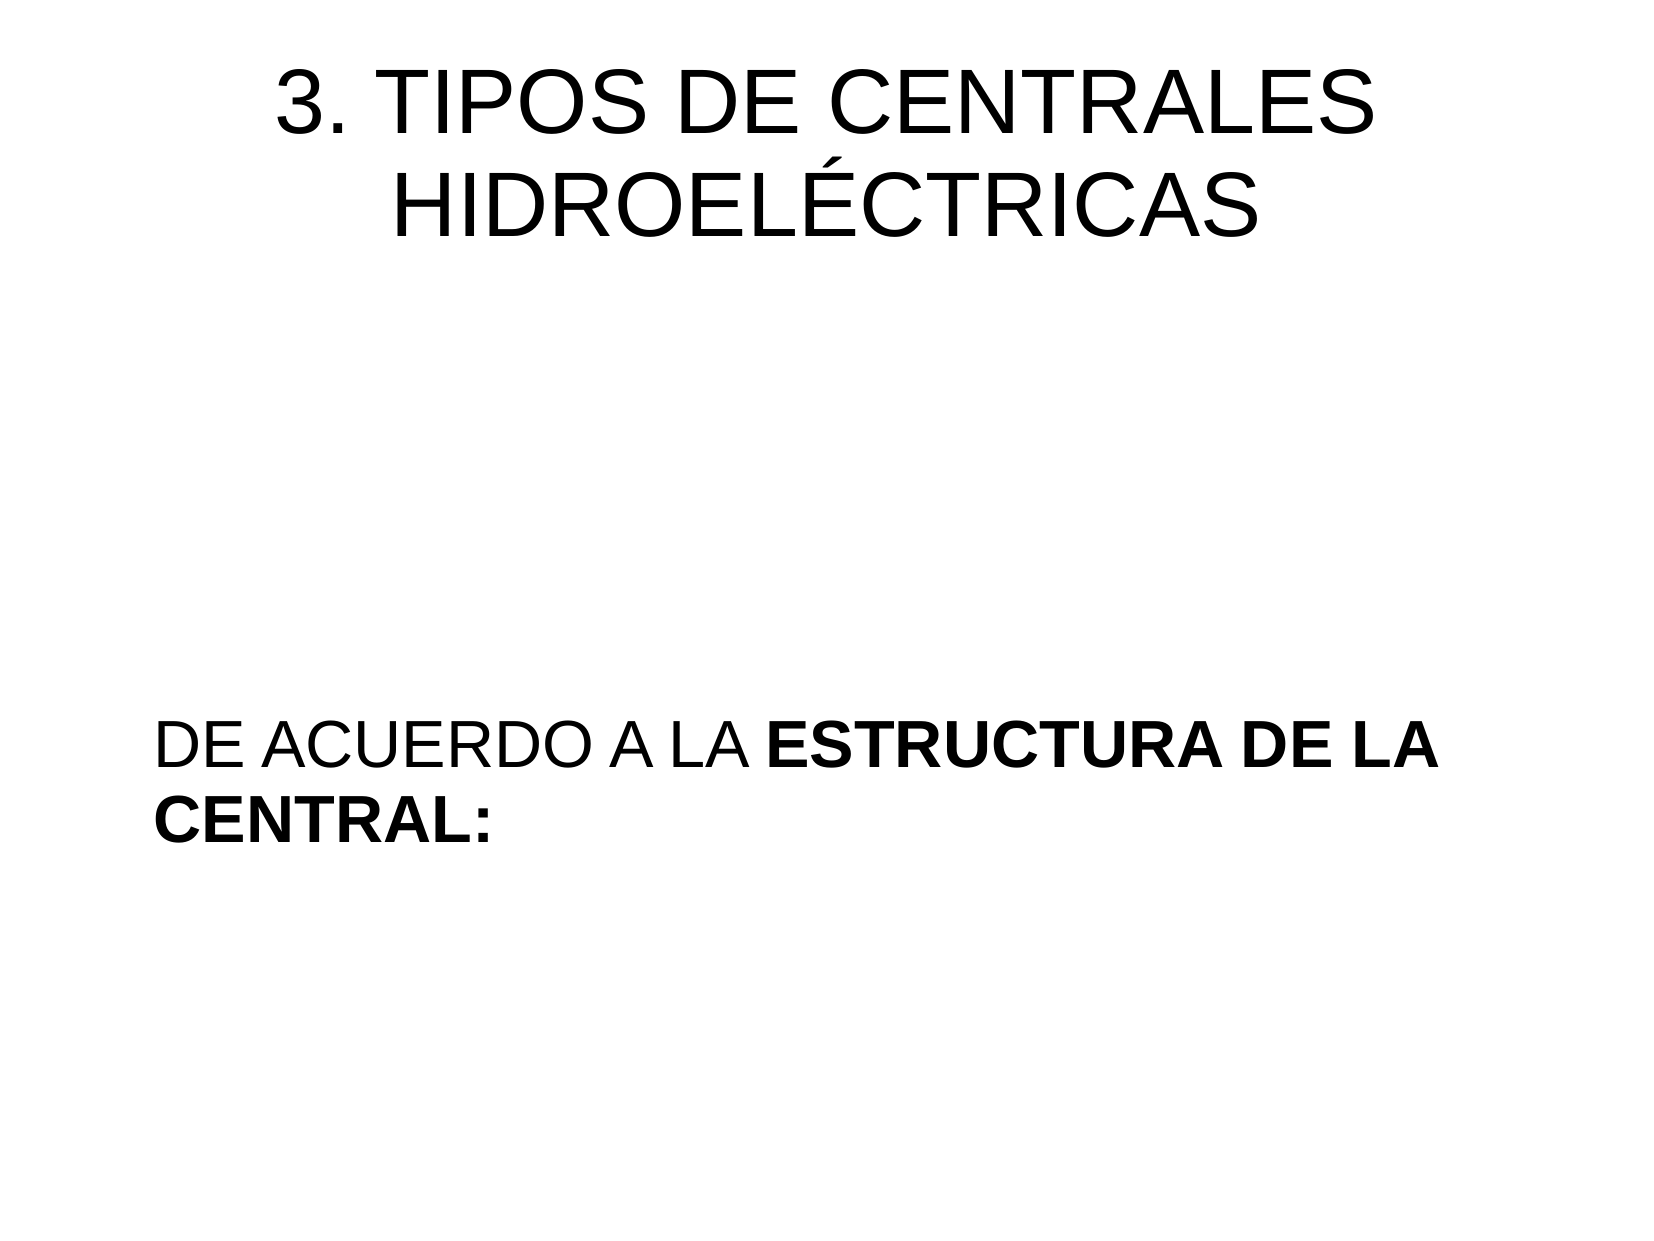

# 3. TIPOS DE CENTRALES HIDROELÉCTRICAS
DE ACUERDO A LA ESTRUCTURA DE LA CENTRAL: